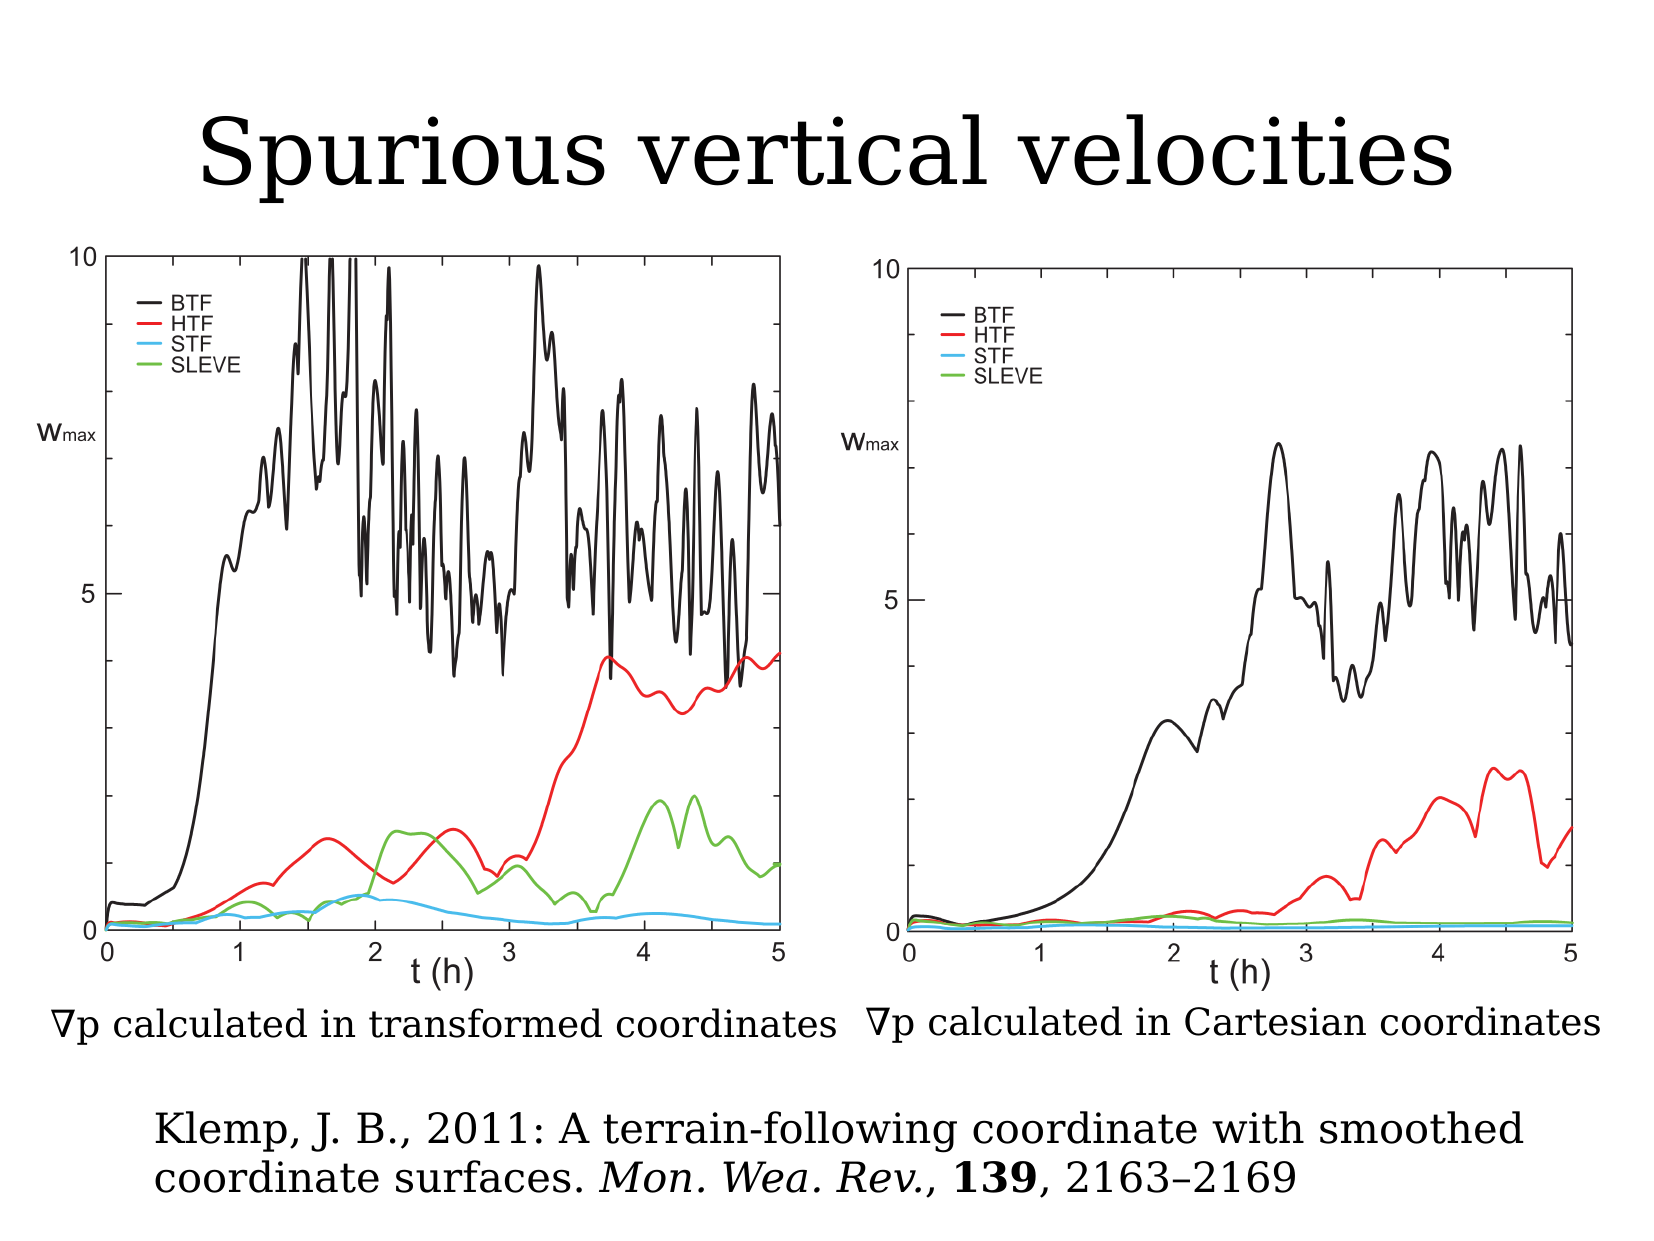

# Spurious vertical velocities
∇p calculated in Cartesian coordinates
∇p calculated in transformed coordinates
Klemp, J. B., 2011: A terrain-following coordinate with smoothed coordinate surfaces. Mon. Wea. Rev., 139, 2163–2169